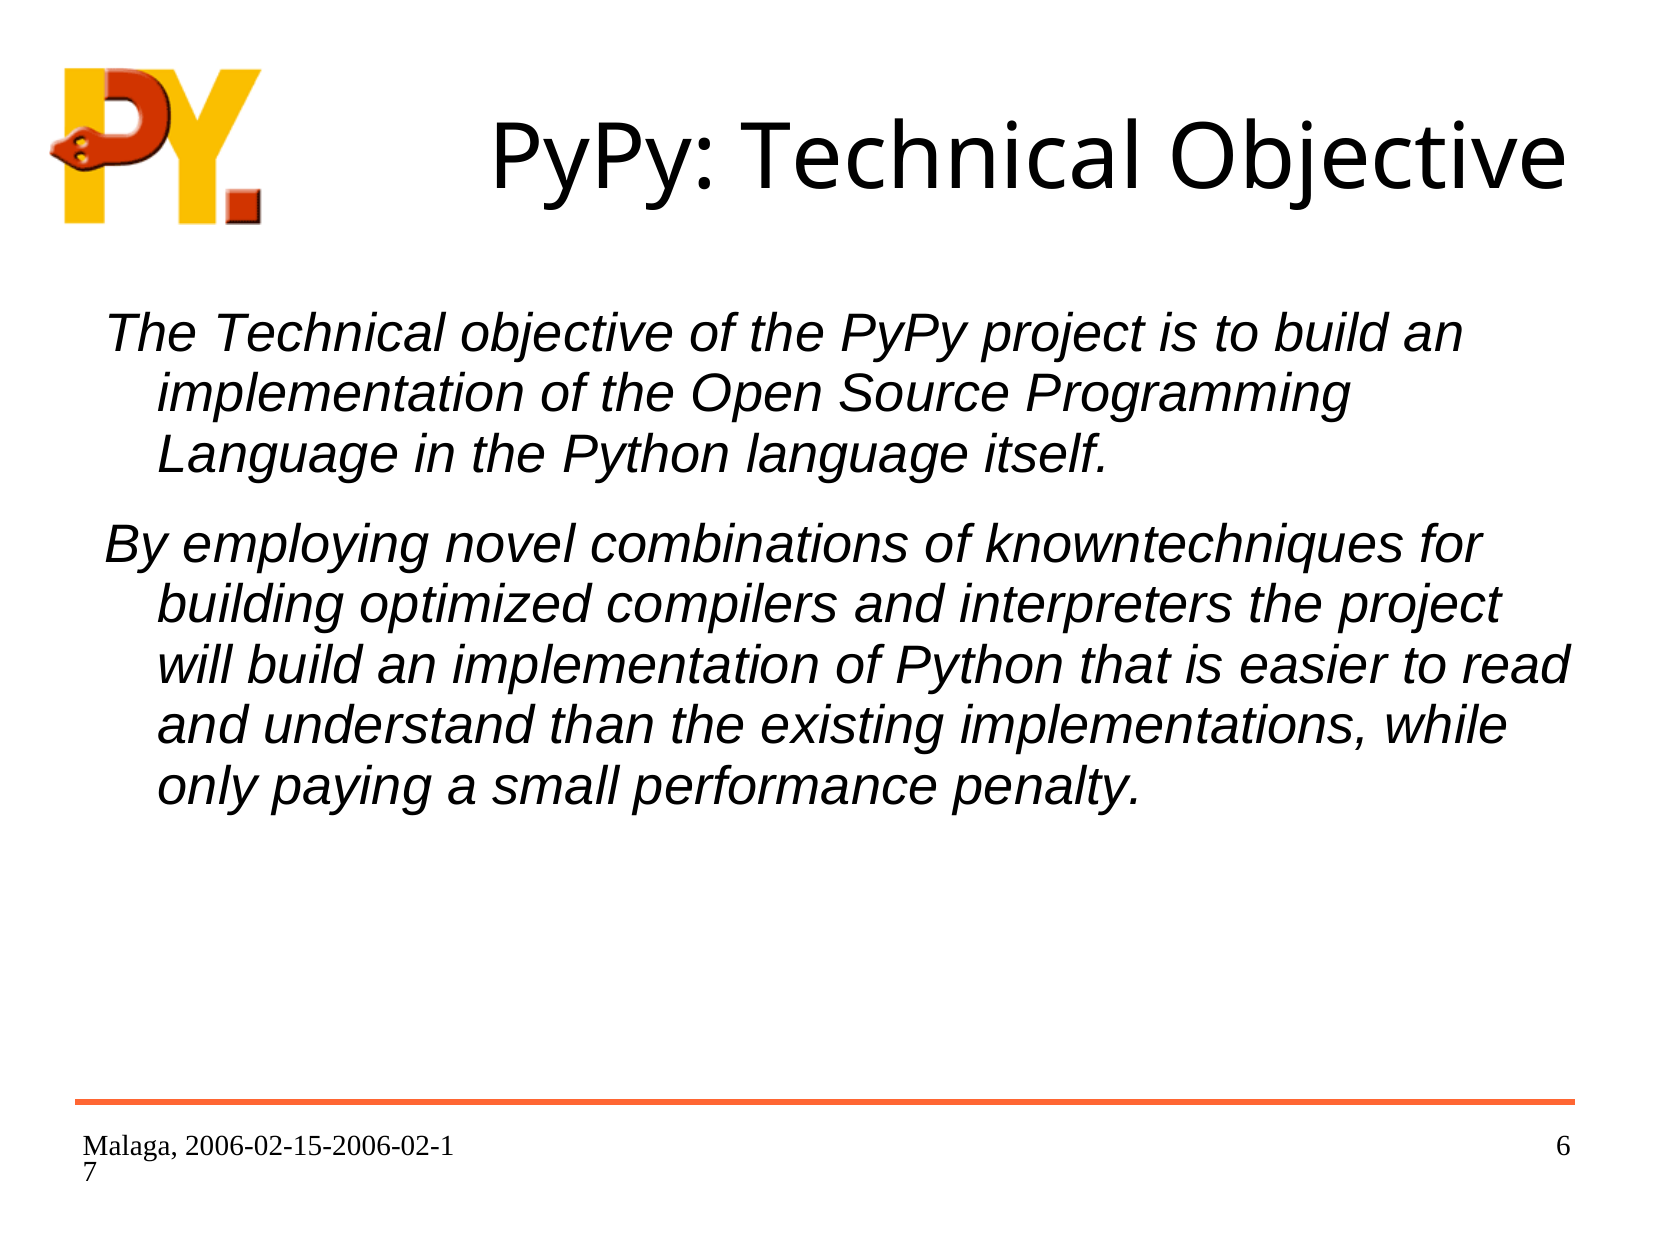

# PyPy: Technical Objective
The Technical objective of the PyPy project is to build an implementation of the Open Source Programming Language in the Python language itself.
By employing novel combinations of knowntechniques for building optimized compilers and interpreters the project will build an implementation of Python that is easier to read and understand than the existing implementations, while only paying a small performance penalty.
Malaga, 2006-02-15-2006-02-17
6